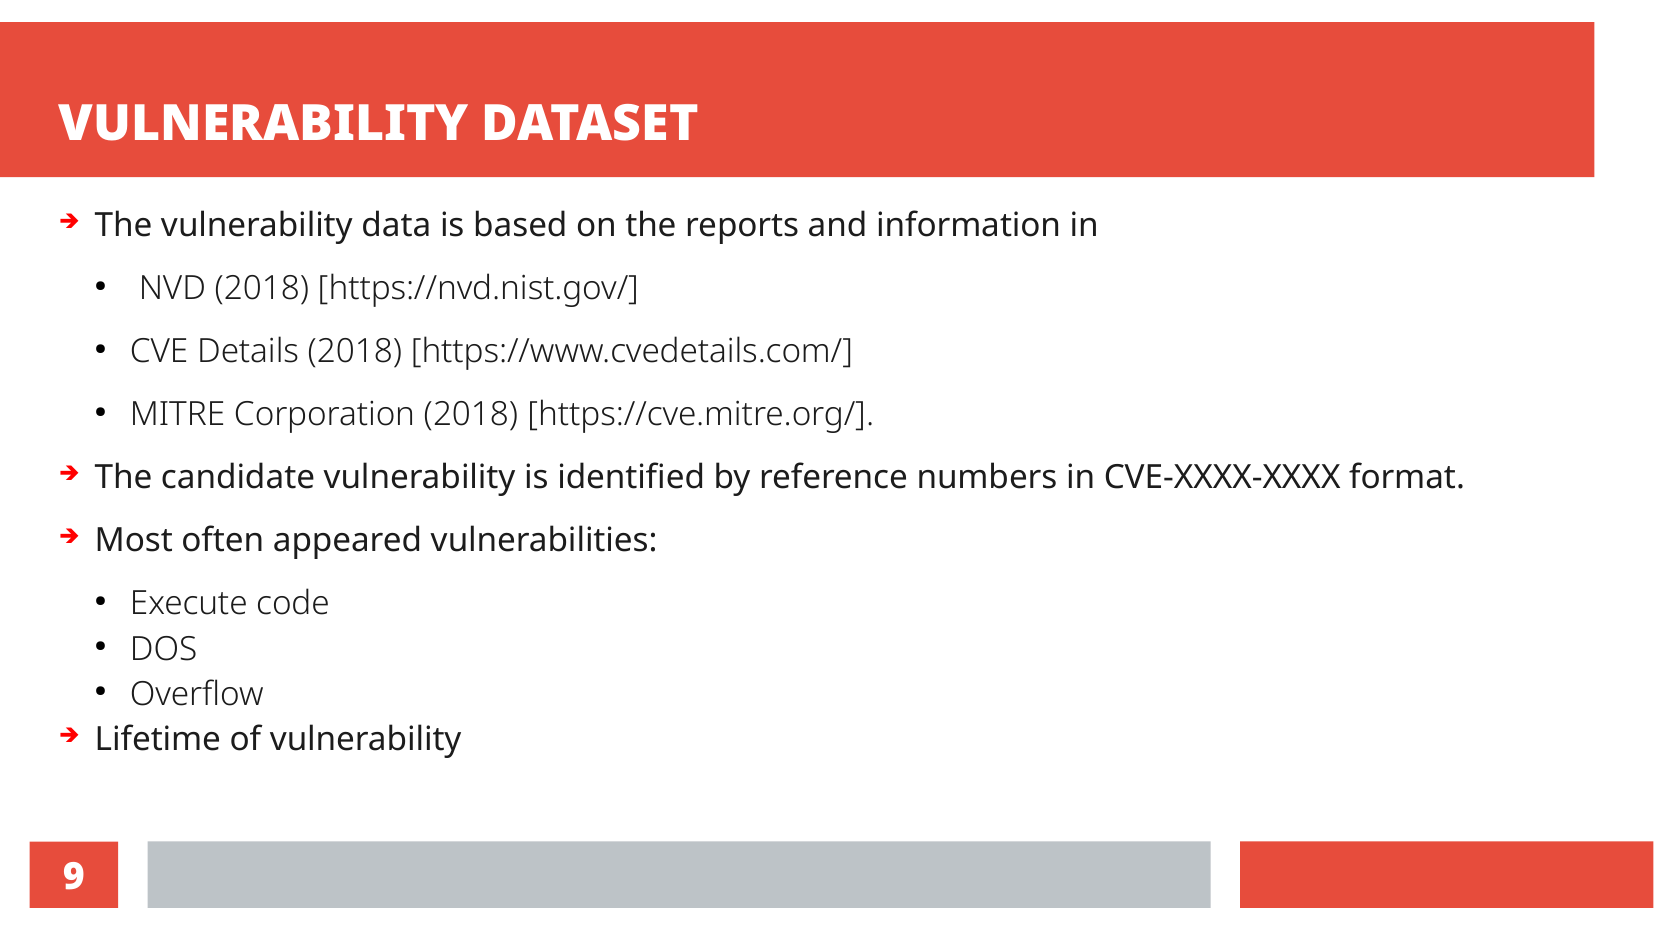

# VULNERABILITY DATASET
The vulnerability data is based on the reports and information in
 NVD (2018) [https://nvd.nist.gov/]
CVE Details (2018) [https://www.cvedetails.com/]
MITRE Corporation (2018) [https://cve.mitre.org/].
The candidate vulnerability is identified by reference numbers in CVE-XXXX-XXXX format.
Most often appeared vulnerabilities:
Execute code
DOS
Overflow
Lifetime of vulnerability
9